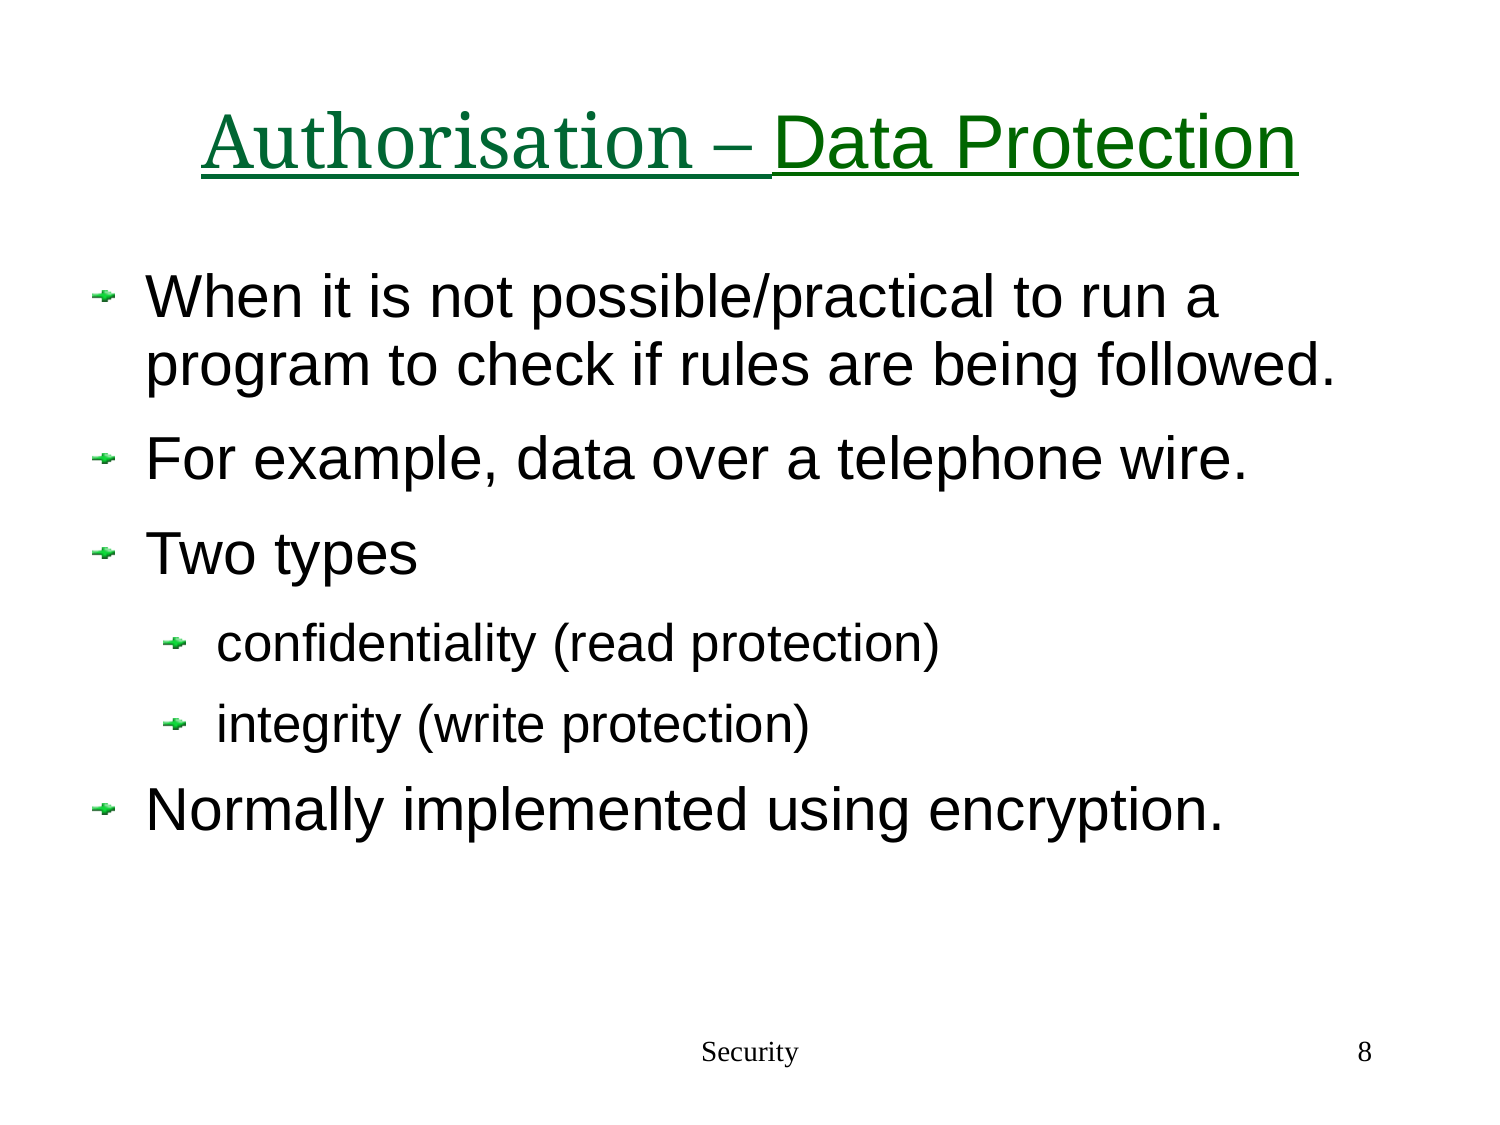

# Authorisation – Data Protection
When it is not possible/practical to run a program to check if rules are being followed.
For example, data over a telephone wire.
Two types
confidentiality (read protection)
integrity (write protection)
Normally implemented using encryption.
Security